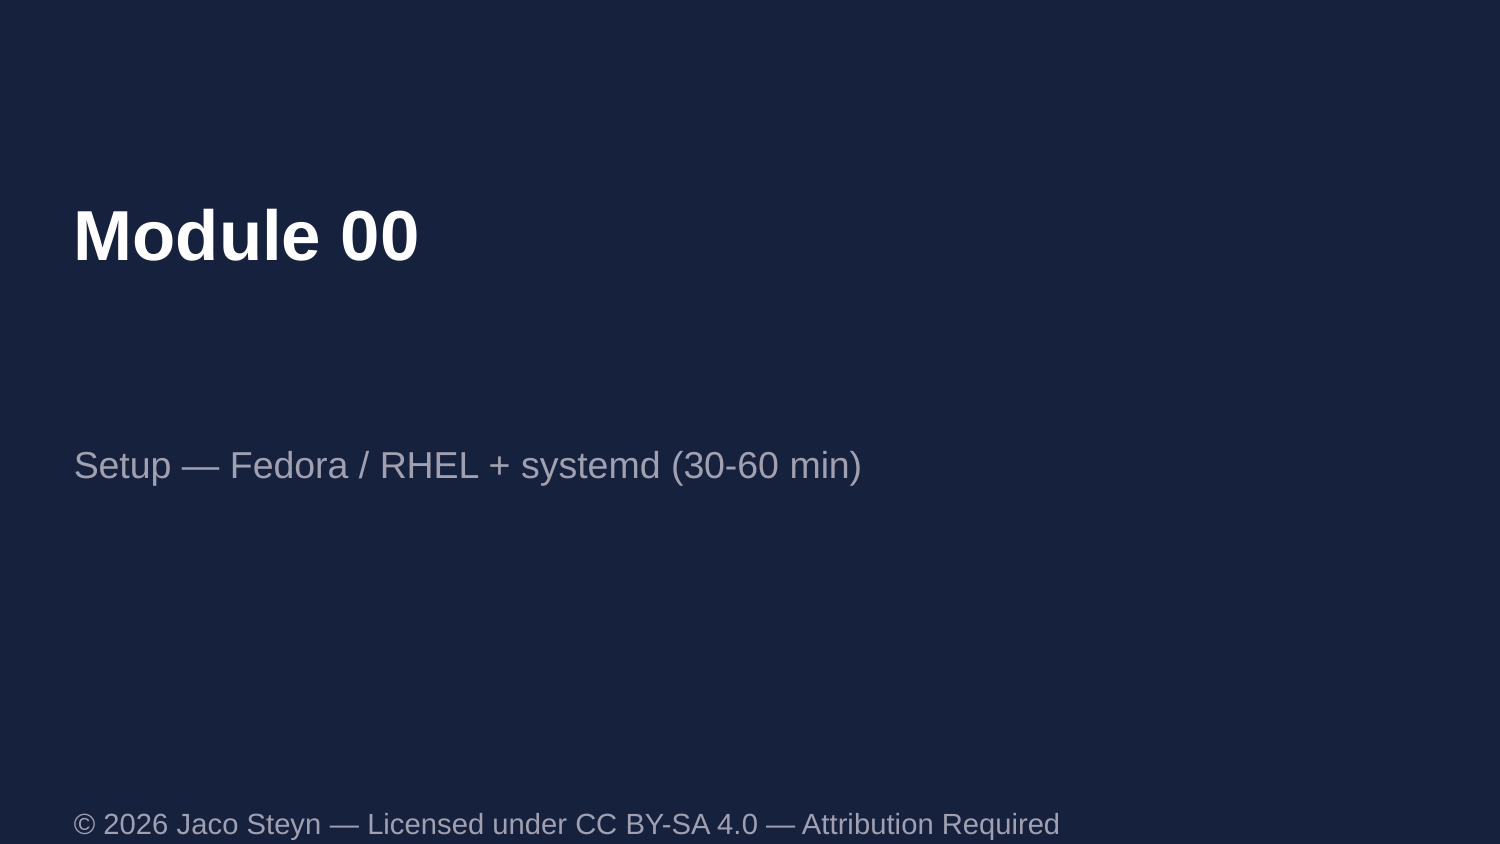

Module 00
Setup — Fedora / RHEL + systemd (30-60 min)
© 2026 Jaco Steyn — Licensed under CC BY-SA 4.0 — Attribution Required